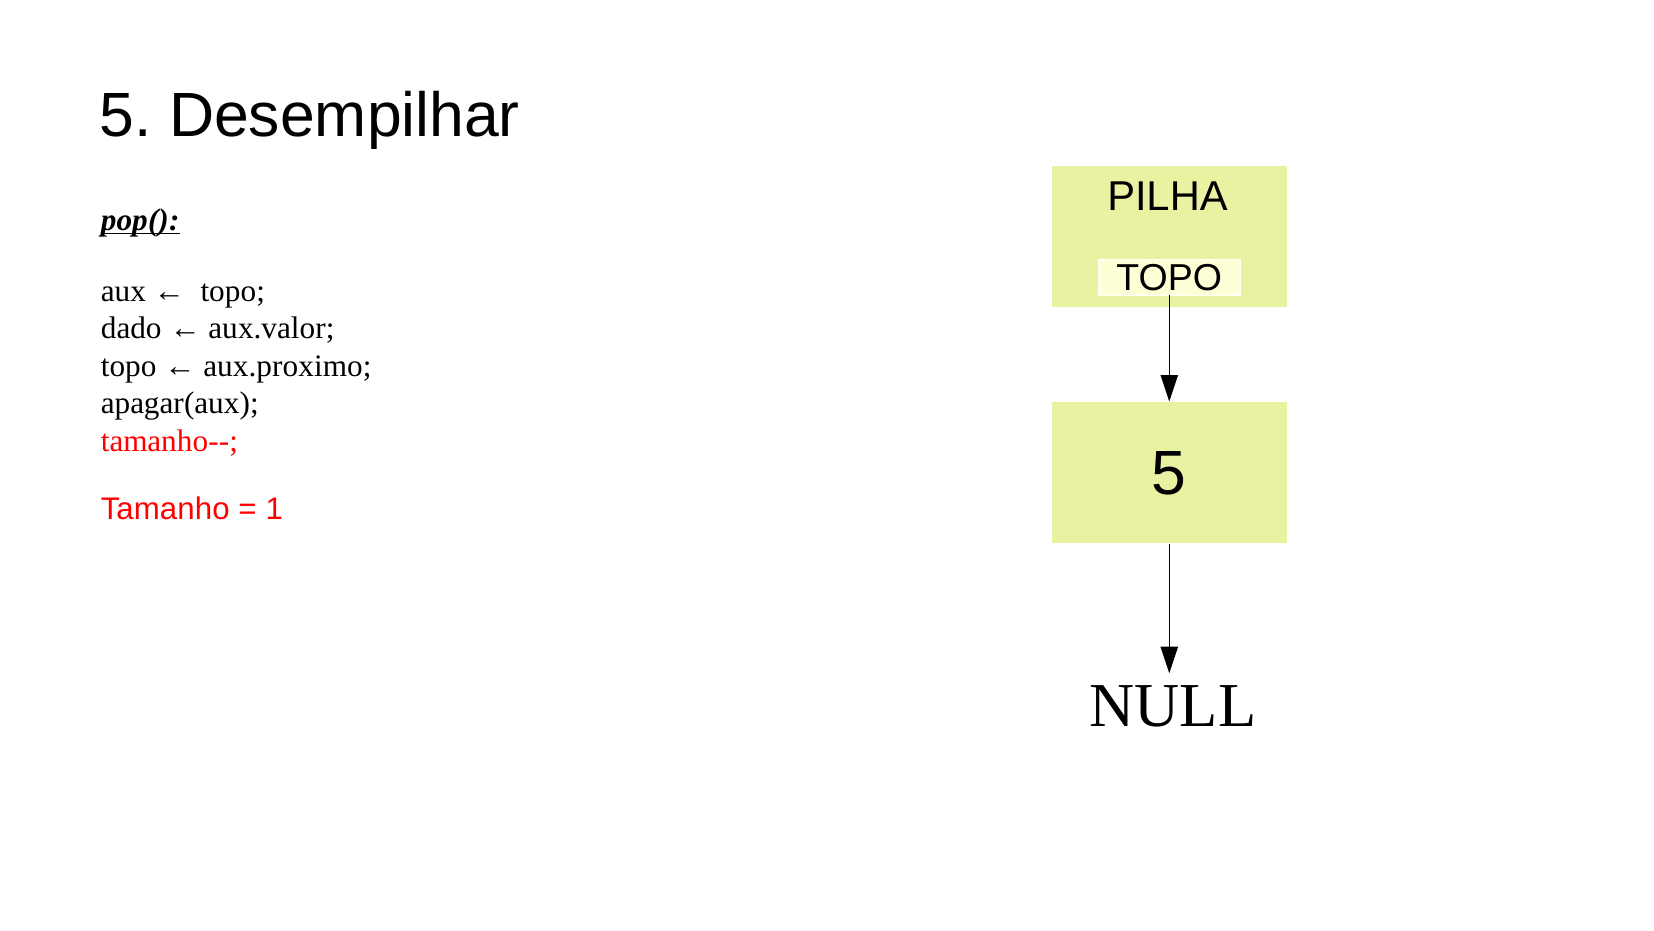

# 5. Desempilhar
PILHA
pop():
aux ← topo;
dado ← aux.valor;
topo ← aux.proximo;
apagar(aux);
tamanho--;
TOPO
5
Tamanho = 1
NULL